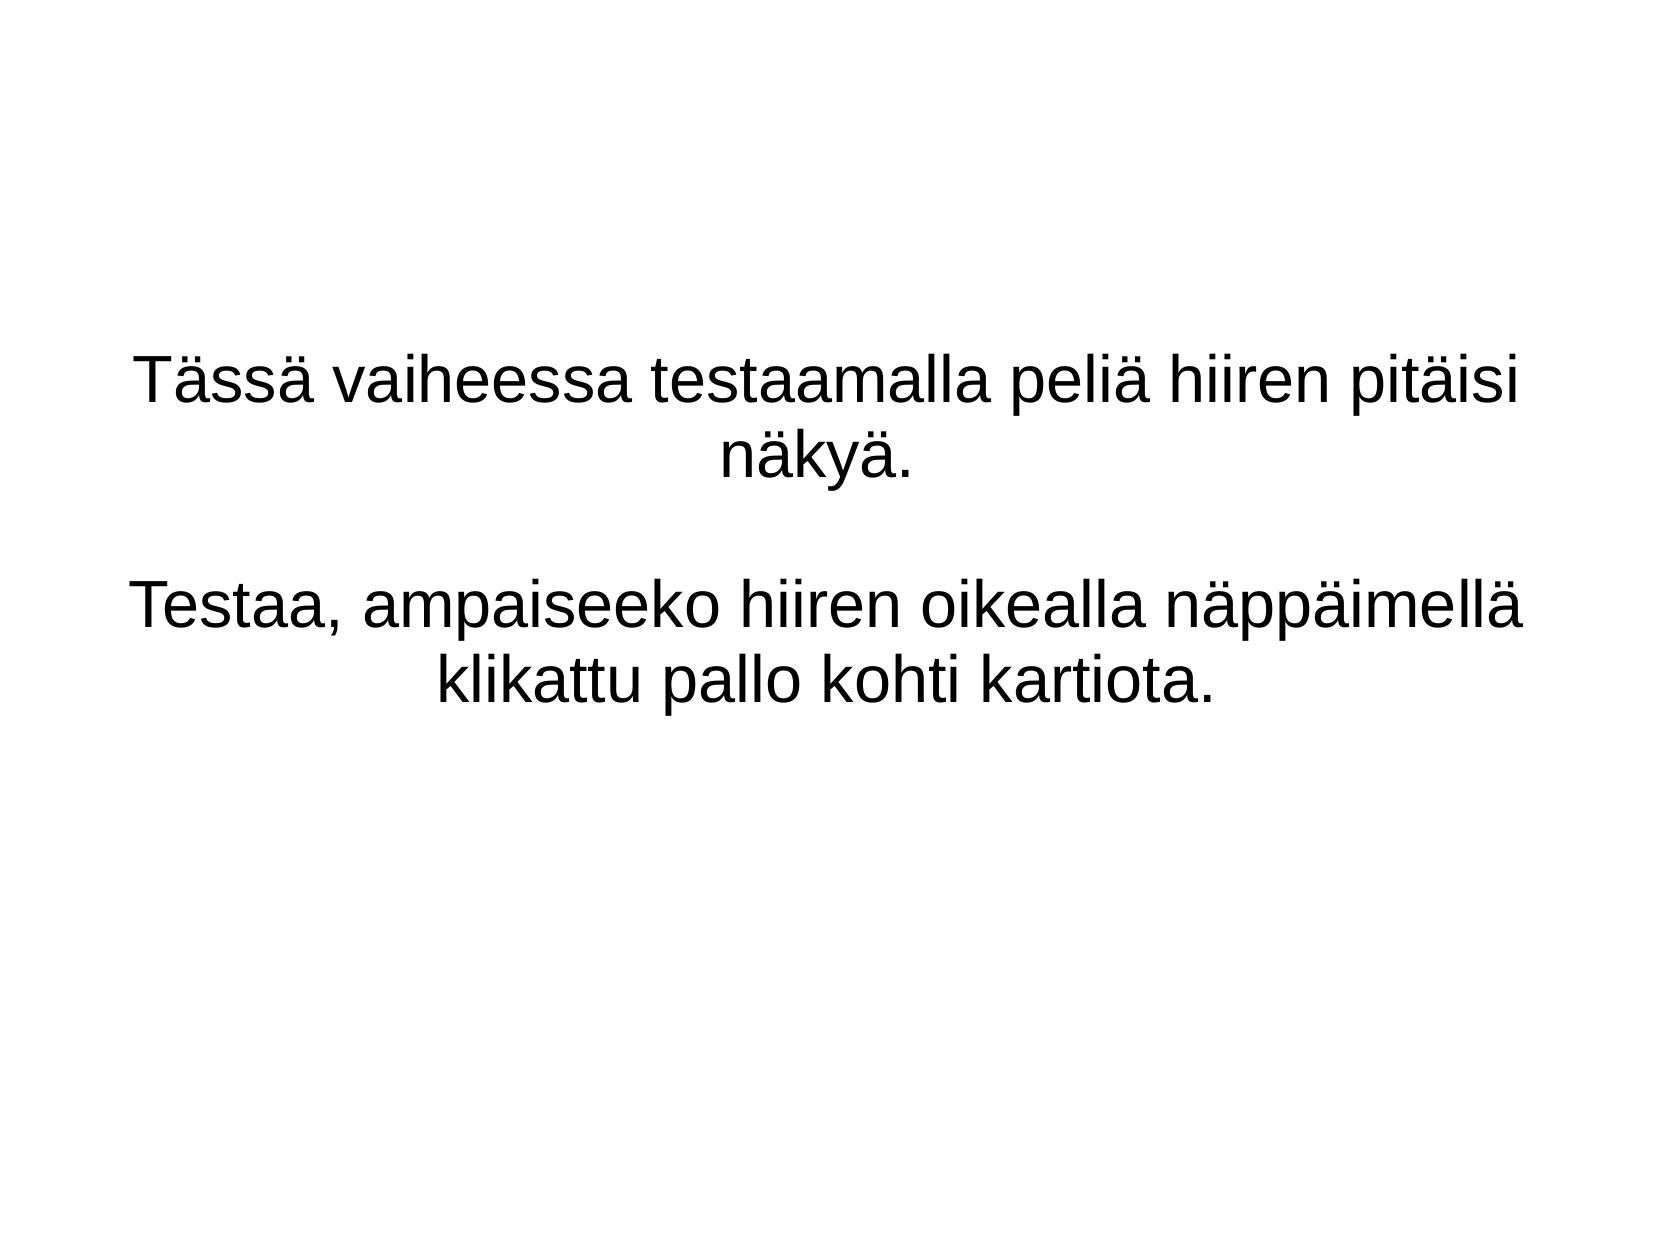

# Tässä vaiheessa testaamalla peliä hiiren pitäisi näkyä.
Testaa, ampaiseeko hiiren oikealla näppäimellä klikattu pallo kohti kartiota.